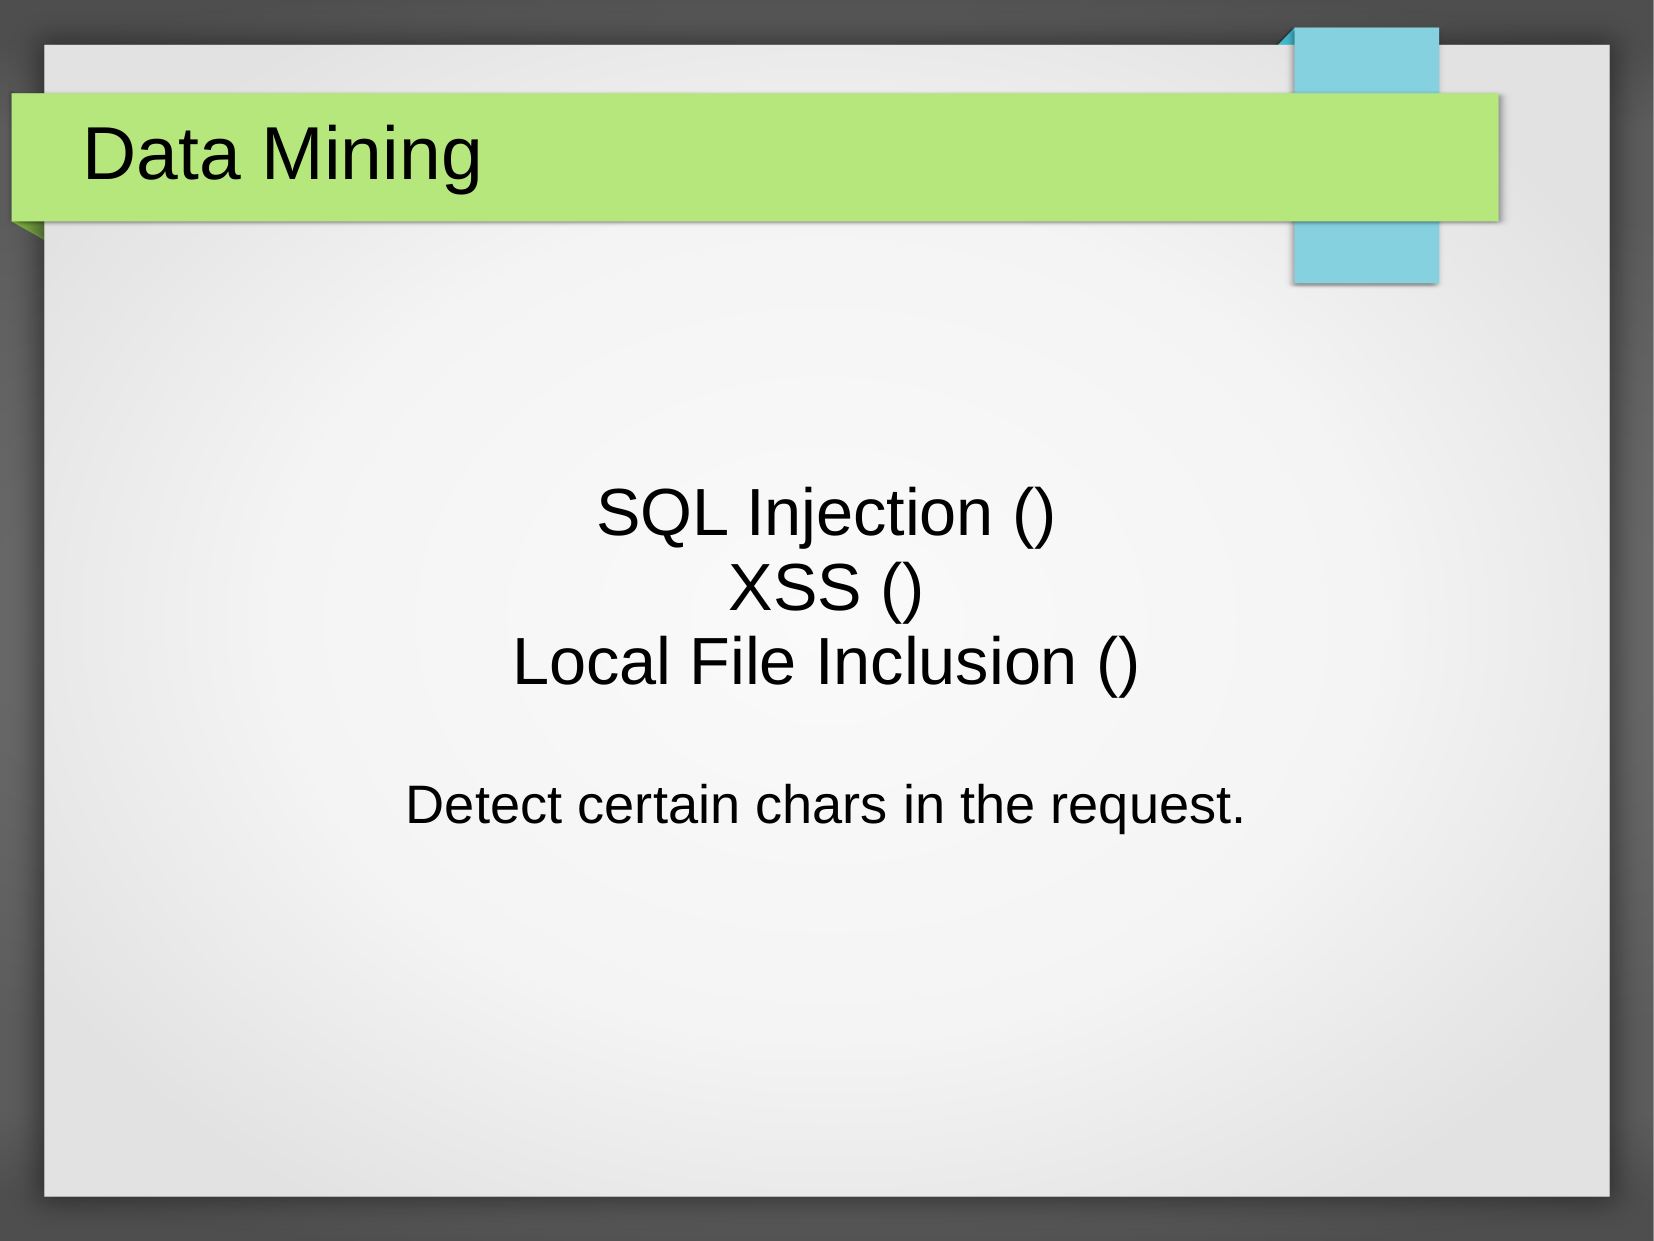

# Data Mining
SQL Injection ()
XSS ()
Local File Inclusion ()
Detect certain chars in the request.